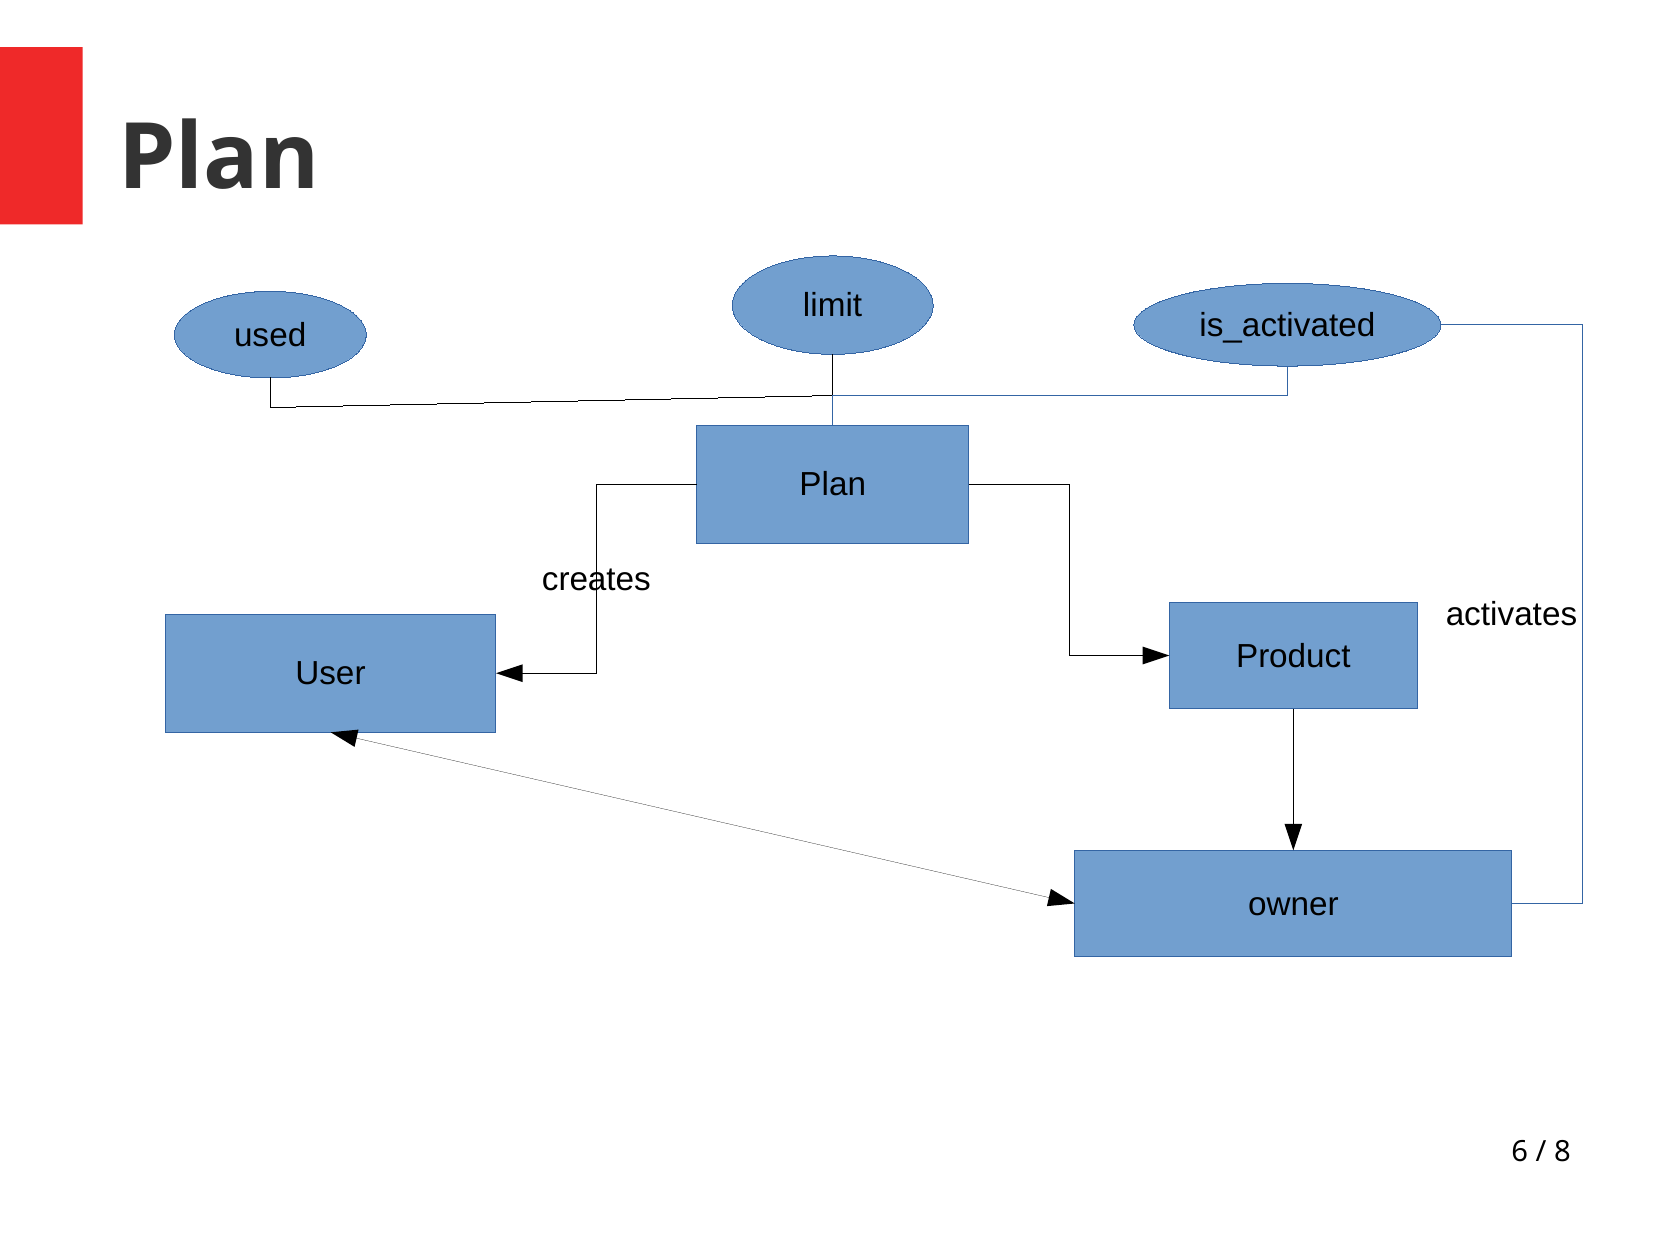

# Plan
limit
is_activated
used
Plan
Product
User
owner
6